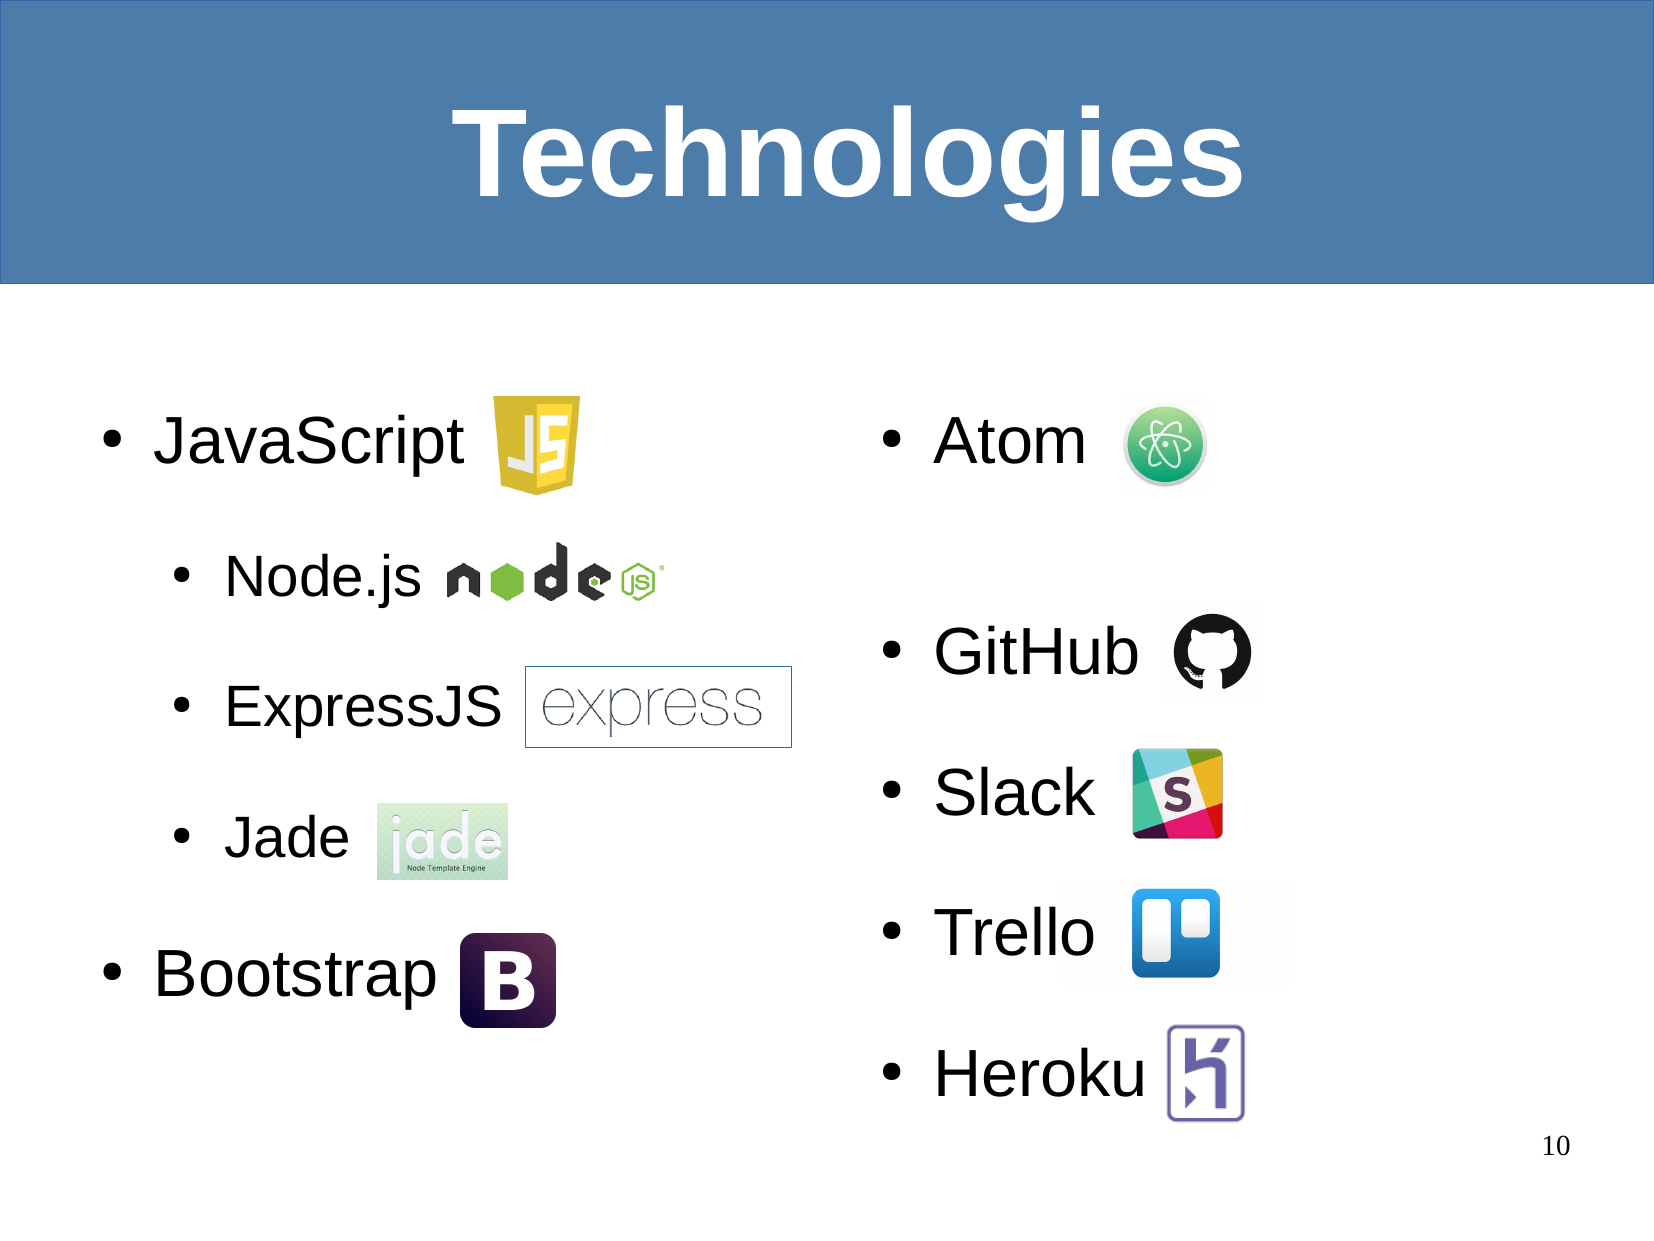

# Technologies
JavaScript
Node.js
ExpressJS
Jade
Bootstrap
Atom
GitHub
Slack
Trello
Heroku
10